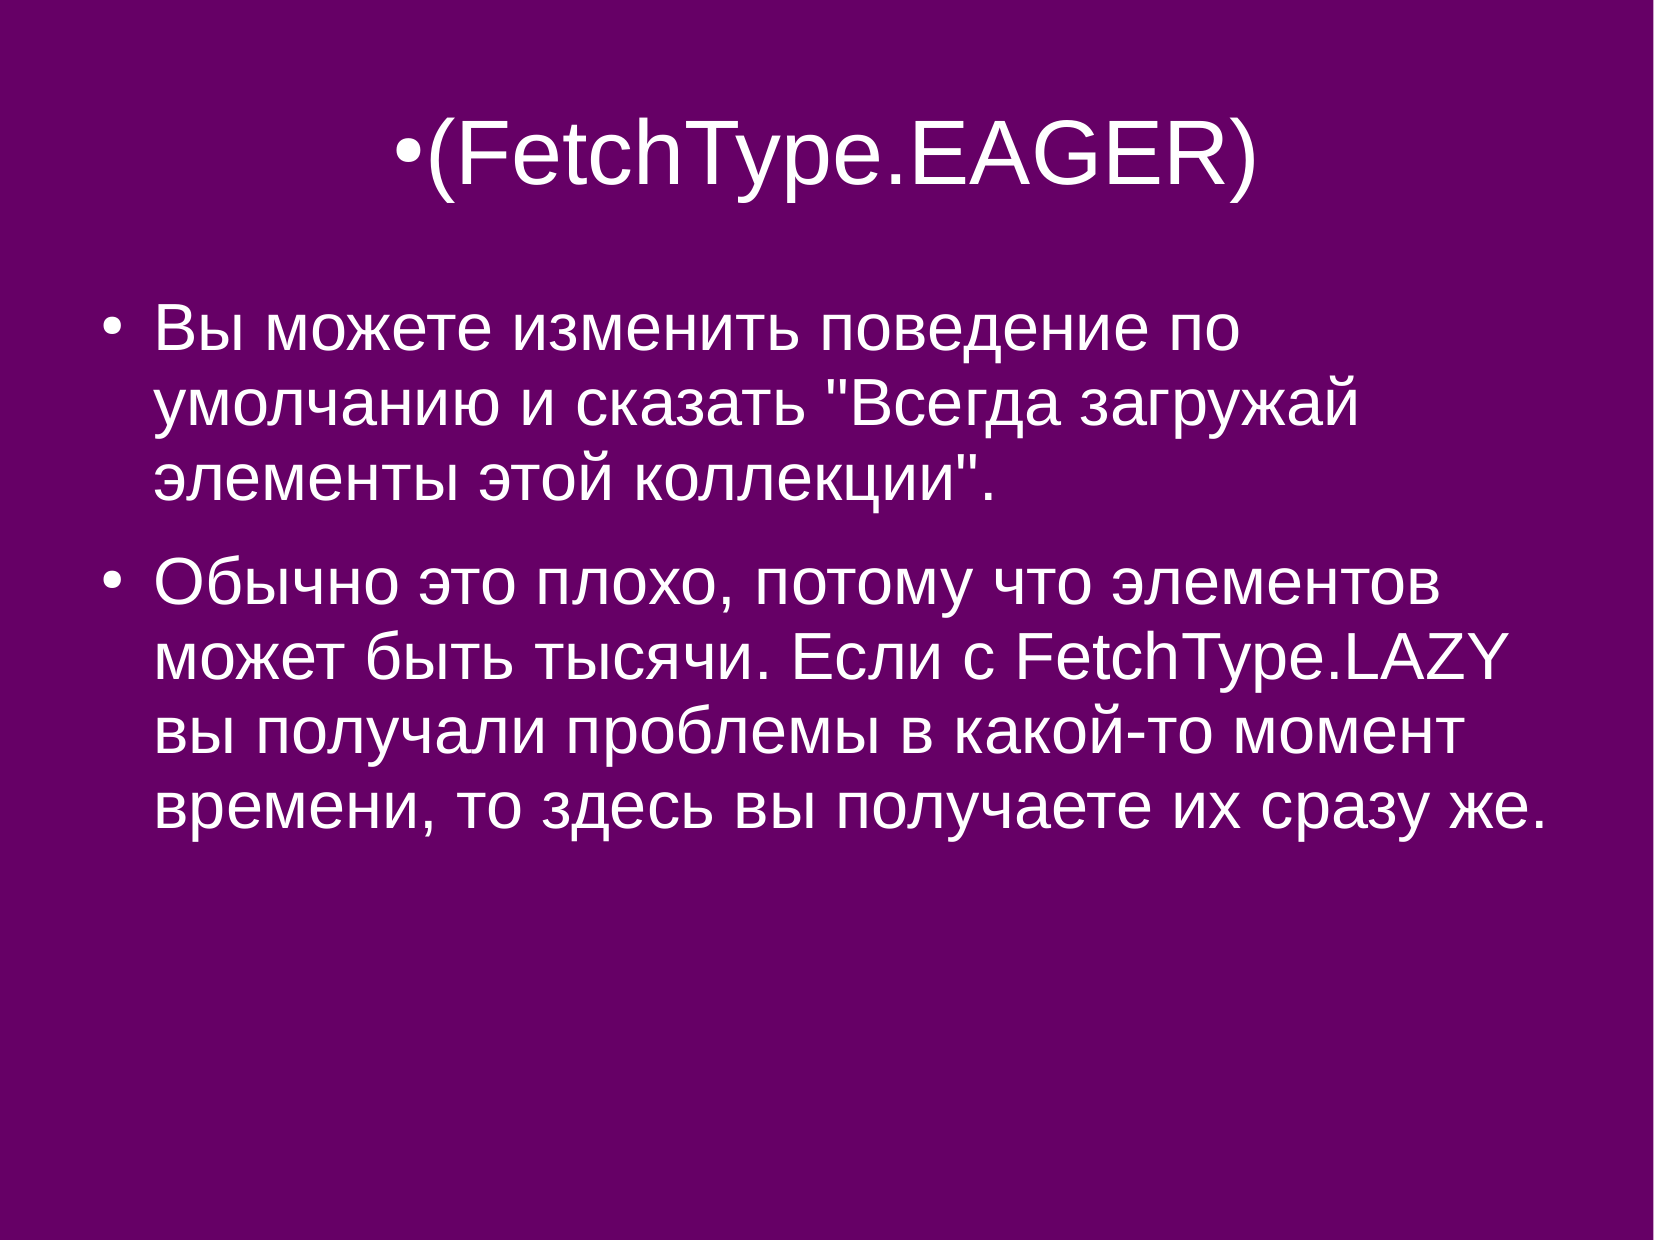

# (FetchType.EAGER)
Вы можете изменить поведение по умолчанию и сказать "Всегда загружай элементы этой коллекции".
Обычно это плохо, потому что элементов может быть тысячи. Если с FetchType.LAZY вы получали проблемы в какой-то момент времени, то здесь вы получаете их сразу же.